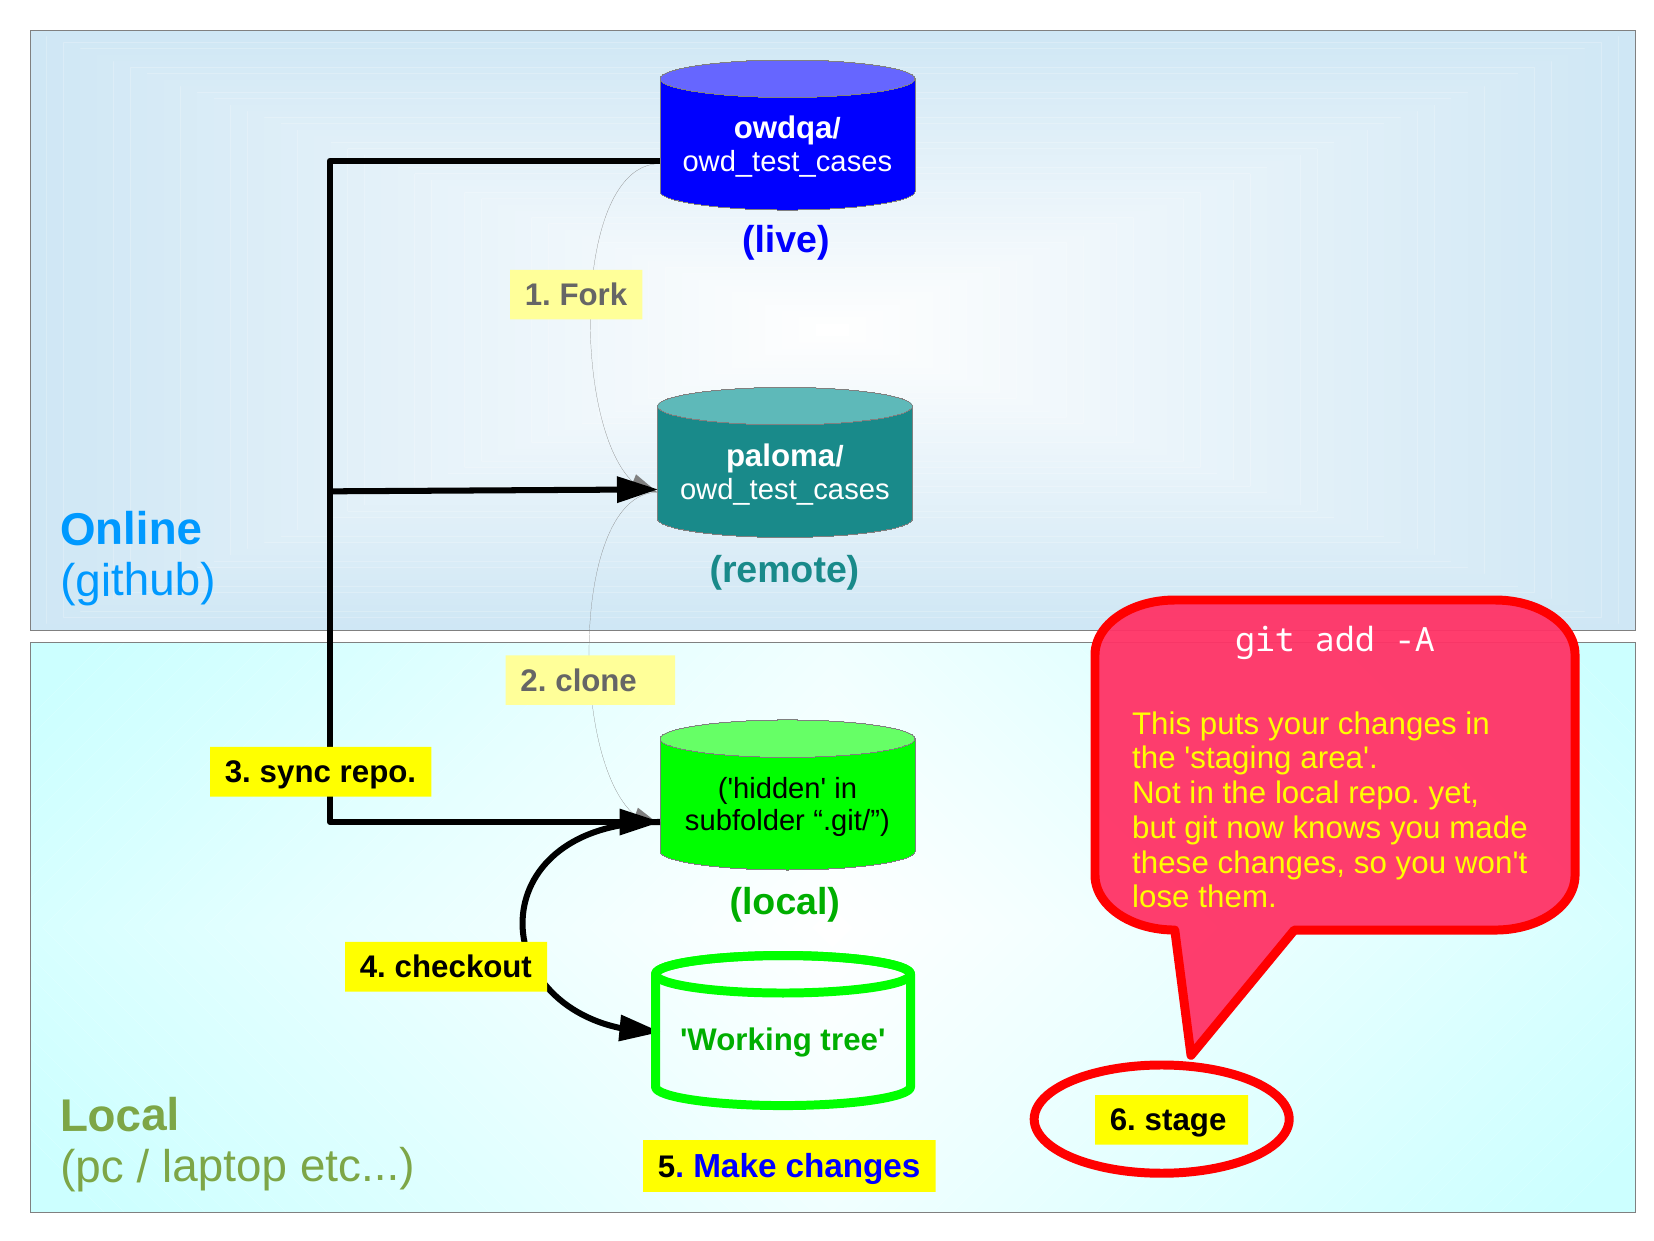

owdqa/
owd_test_cases
(live)
1. Fork
paloma/
owd_test_cases
(remote)
Online
(github)
git add -A
This puts your changes in
the 'staging area'.
Not in the local repo. yet,
but git now knows you made
these changes, so you won't
lose them.
2. clone
('hidden' in
subfolder “.git/”)
(local)
3. sync repo.
4. checkout
'Working tree'
Local
(pc / laptop etc...)
6. stage
5. Make changes